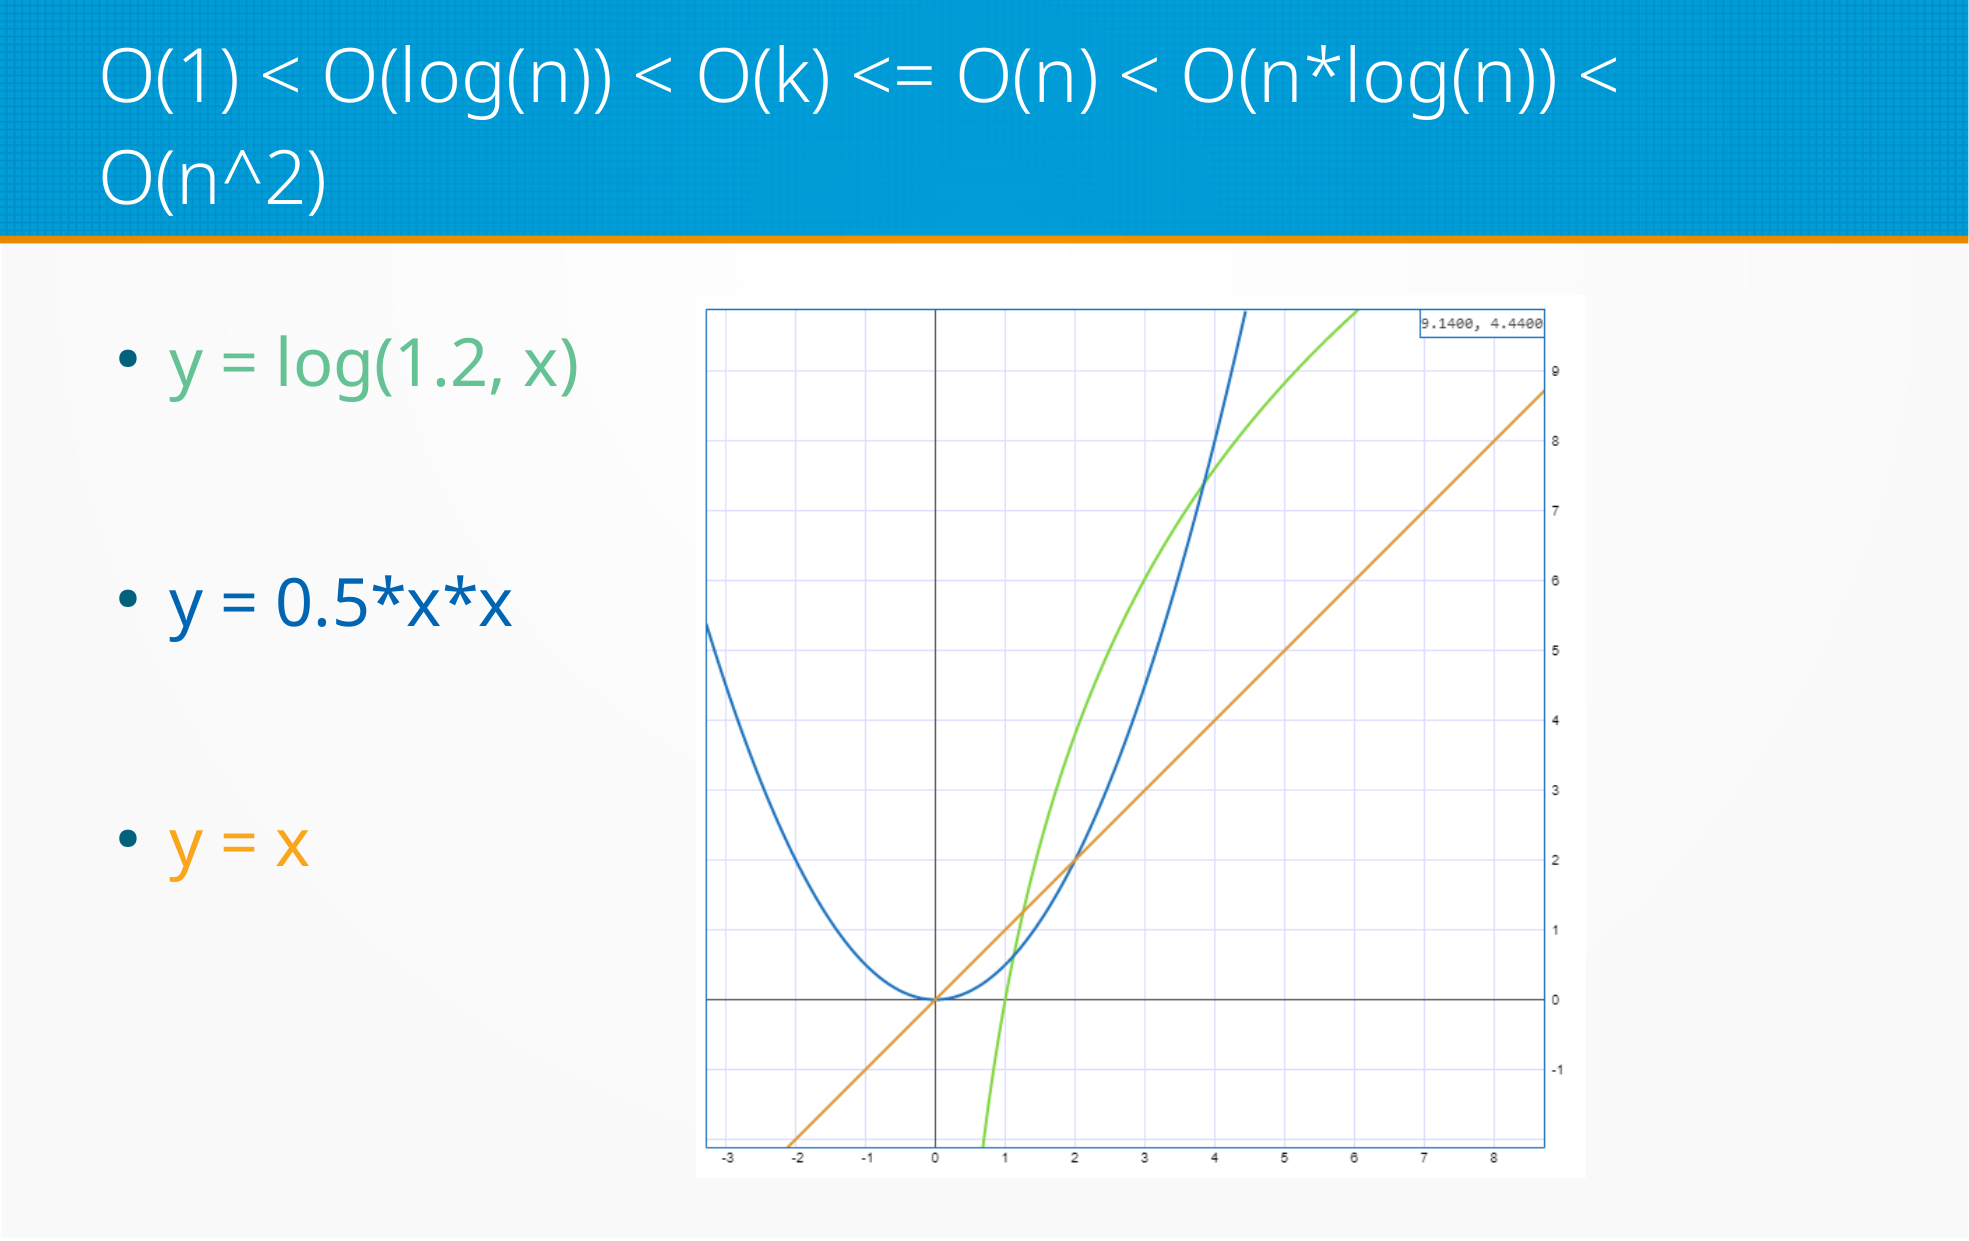

# O(1) < O(log(n)) < O(k) <= O(n) < O(n*log(n)) < O(n^2)
y = log(1.2, x)
y = 0.5*x*x
y = x